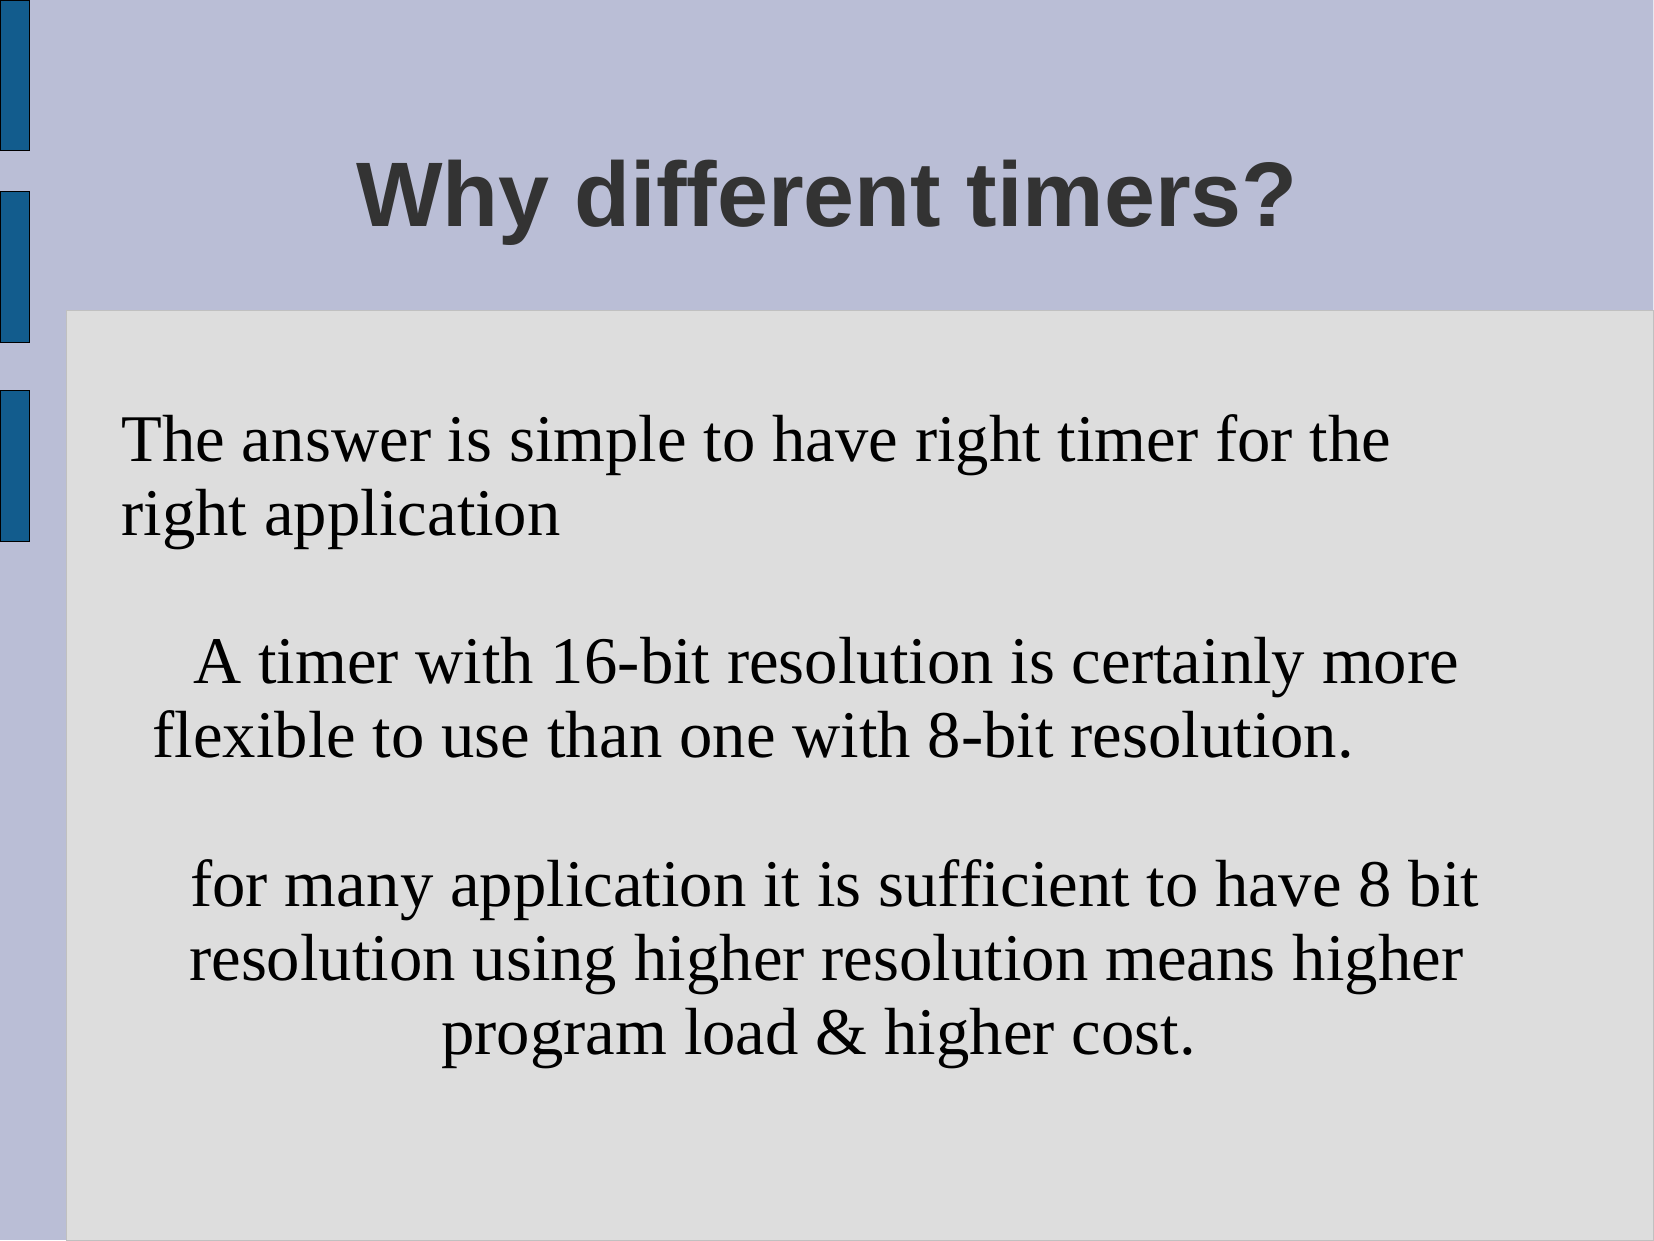

# Why different timers?
The answer is simple to have right timer for the right application
A timer with 16-bit resolution is certainly more flexible to use than one with 8-bit resolution.
 for many application it is sufficient to have 8 bit resolution using higher resolution means higher program load & higher cost.